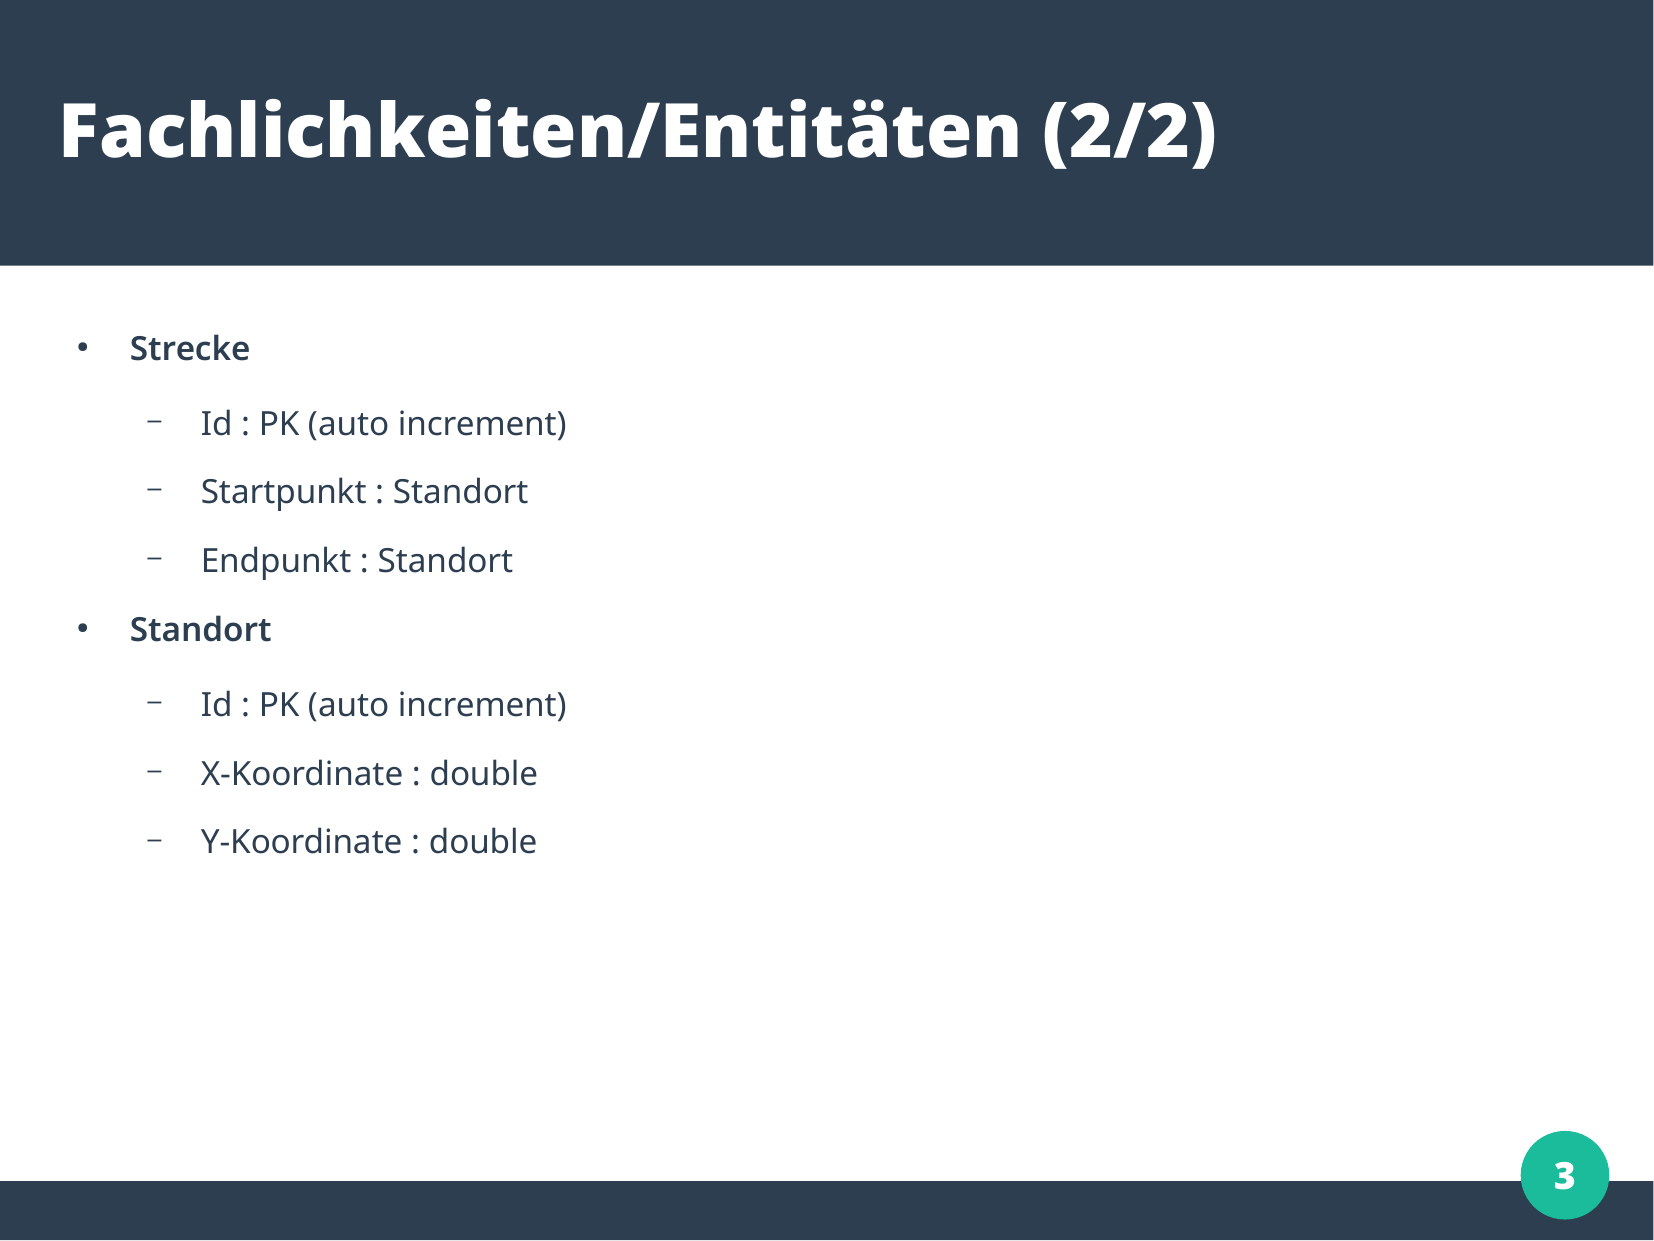

# Fachlichkeiten/Entitäten (2/2)
Strecke
Id : PK (auto increment)
Startpunkt : Standort
Endpunkt : Standort
Standort
Id : PK (auto increment)
X-Koordinate : double
Y-Koordinate : double
3